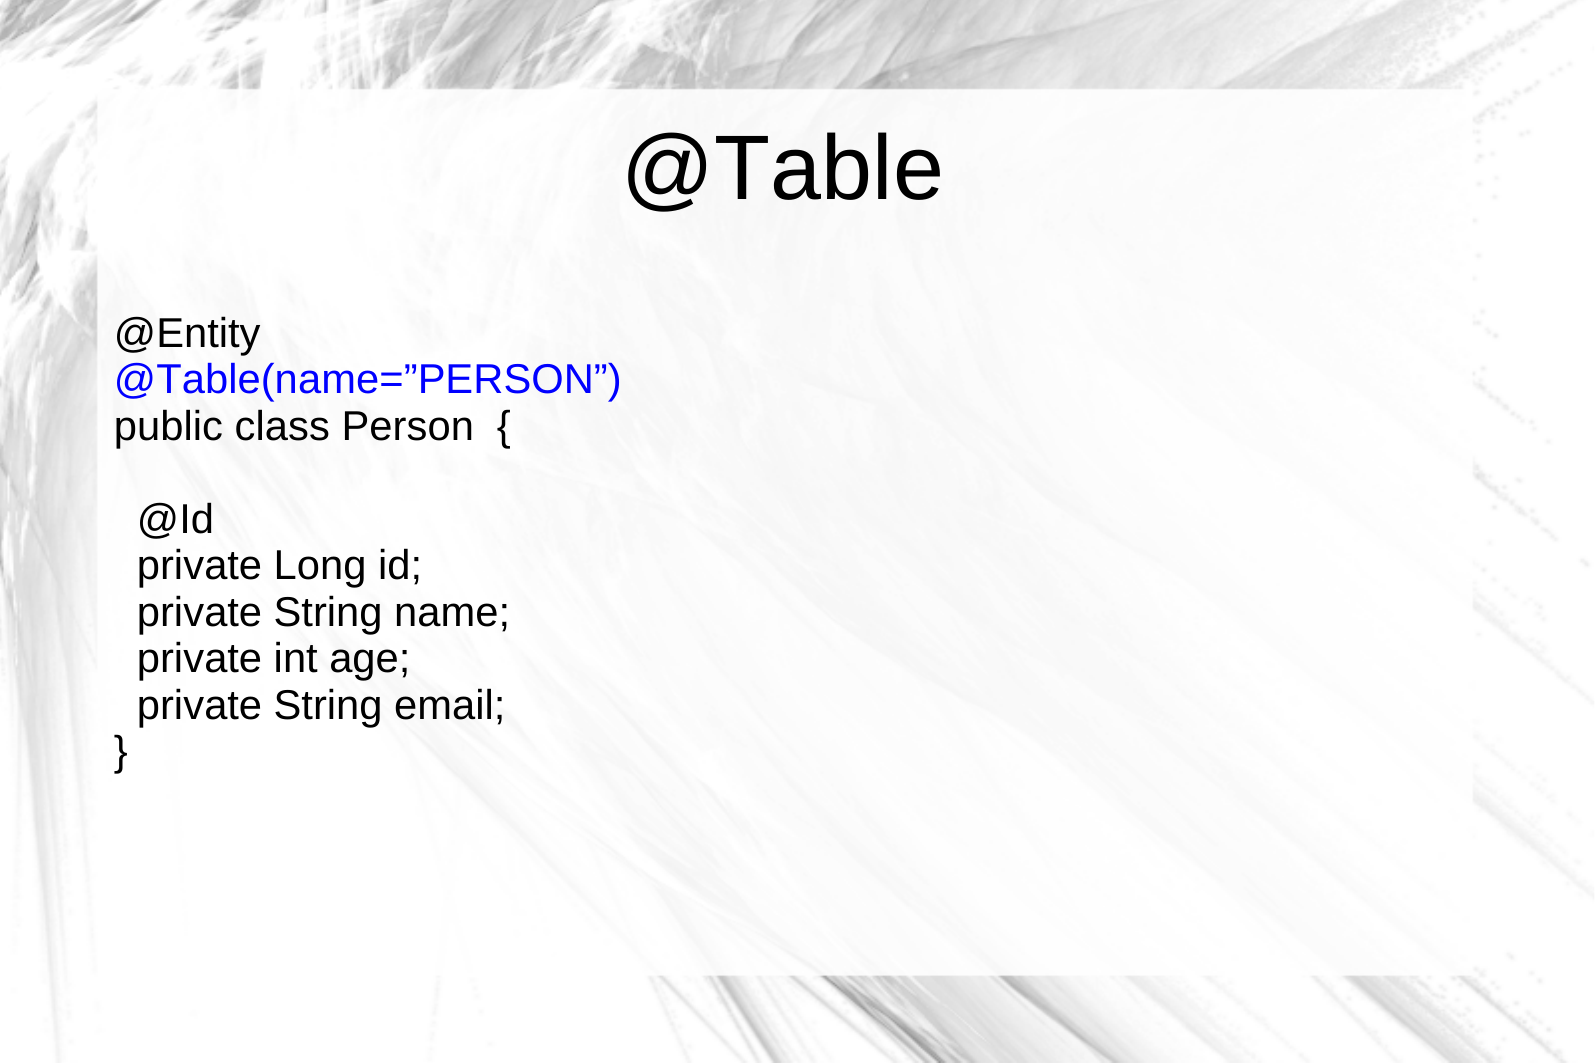

# @Table
@Entity
@Table(name=”PERSON”)
public class Person {
 @Id
 private Long id;
 private String name;
 private int age;
 private String email;
}